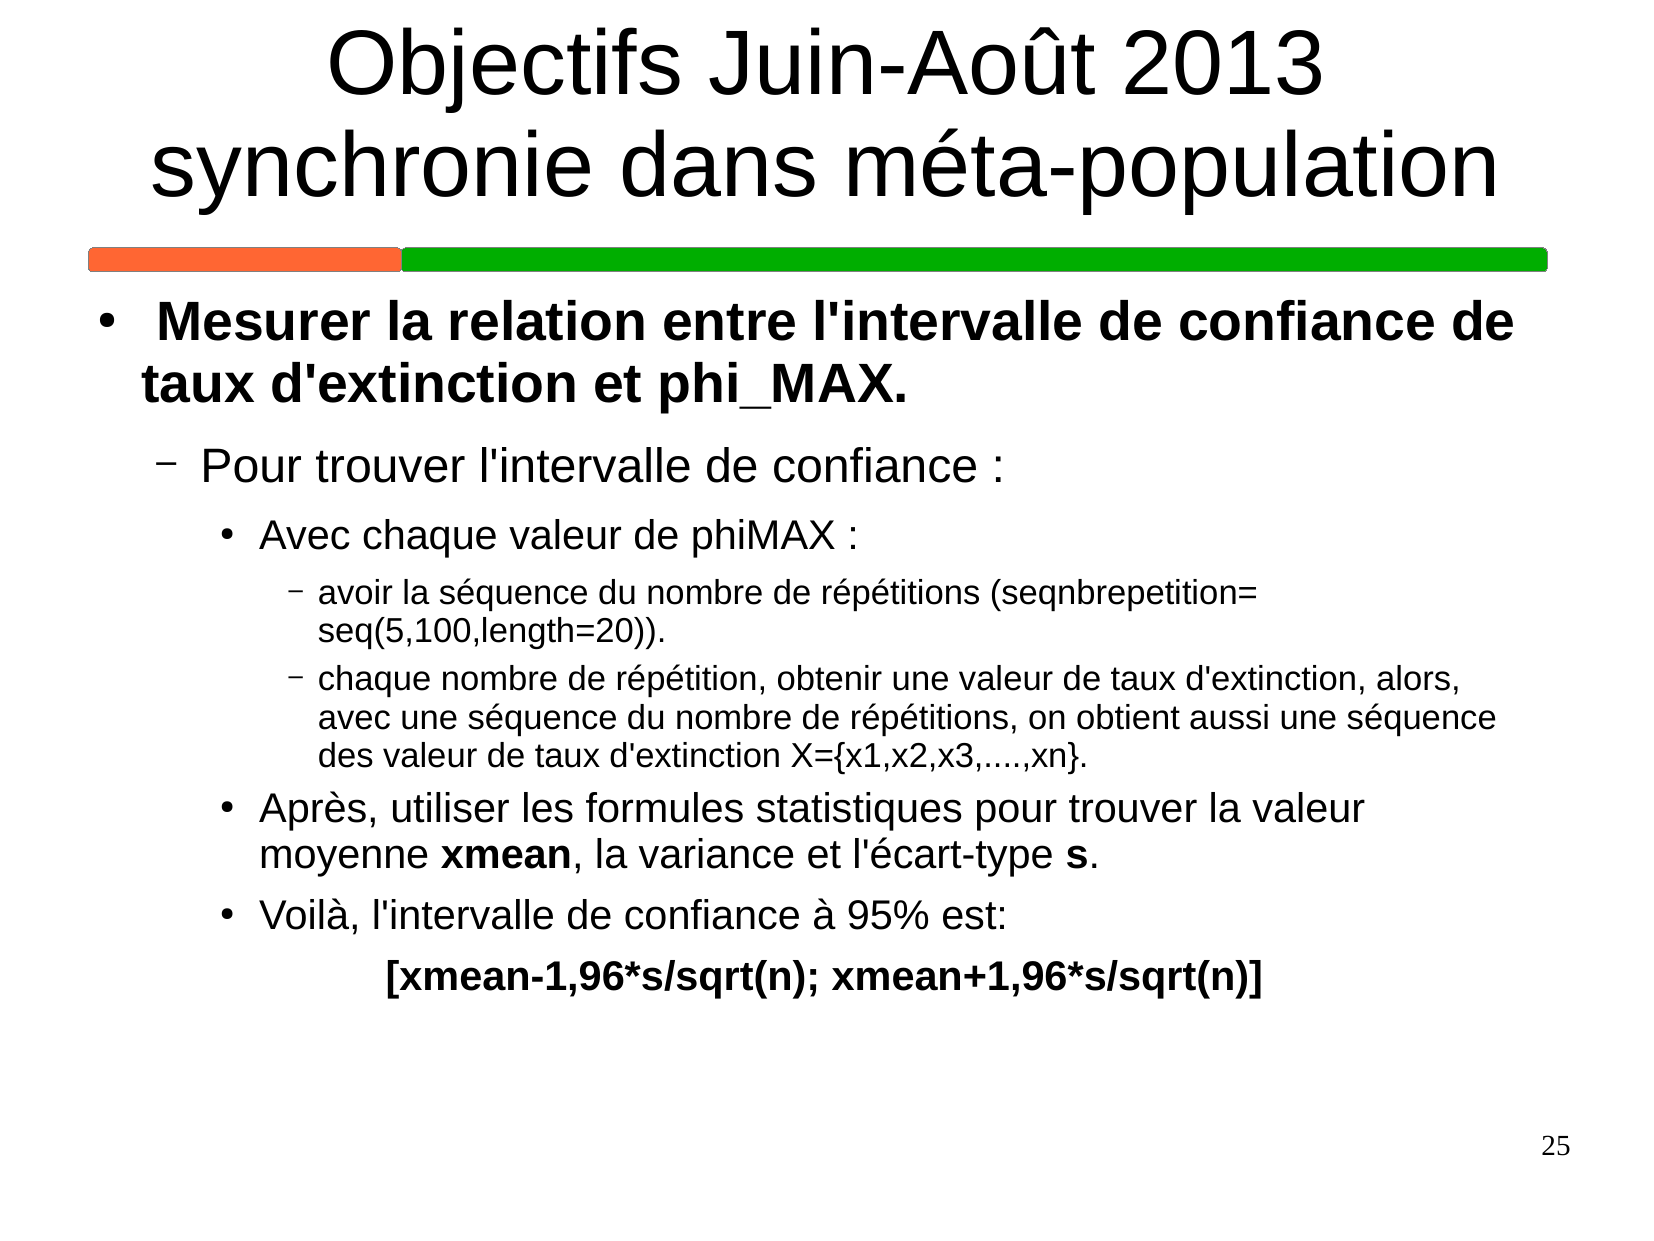

# Objectifs Juin-Août 2013 synchronie dans méta-population
 Mesurer la relation entre l'intervalle de confiance de taux d'extinction et phi_MAX.
Pour trouver l'intervalle de confiance :
Avec chaque valeur de phiMAX :
avoir la séquence du nombre de répétitions (seqnbrepetition= seq(5,100,length=20)).
chaque nombre de répétition, obtenir une valeur de taux d'extinction, alors, avec une séquence du nombre de répétitions, on obtient aussi une séquence des valeur de taux d'extinction X={x1,x2,x3,....,xn}.
Après, utiliser les formules statistiques pour trouver la valeur moyenne xmean, la variance et l'écart-type s.
Voilà, l'intervalle de confiance à 95% est:
 [xmean-1,96*s/sqrt(n); xmean+1,96*s/sqrt(n)]
25